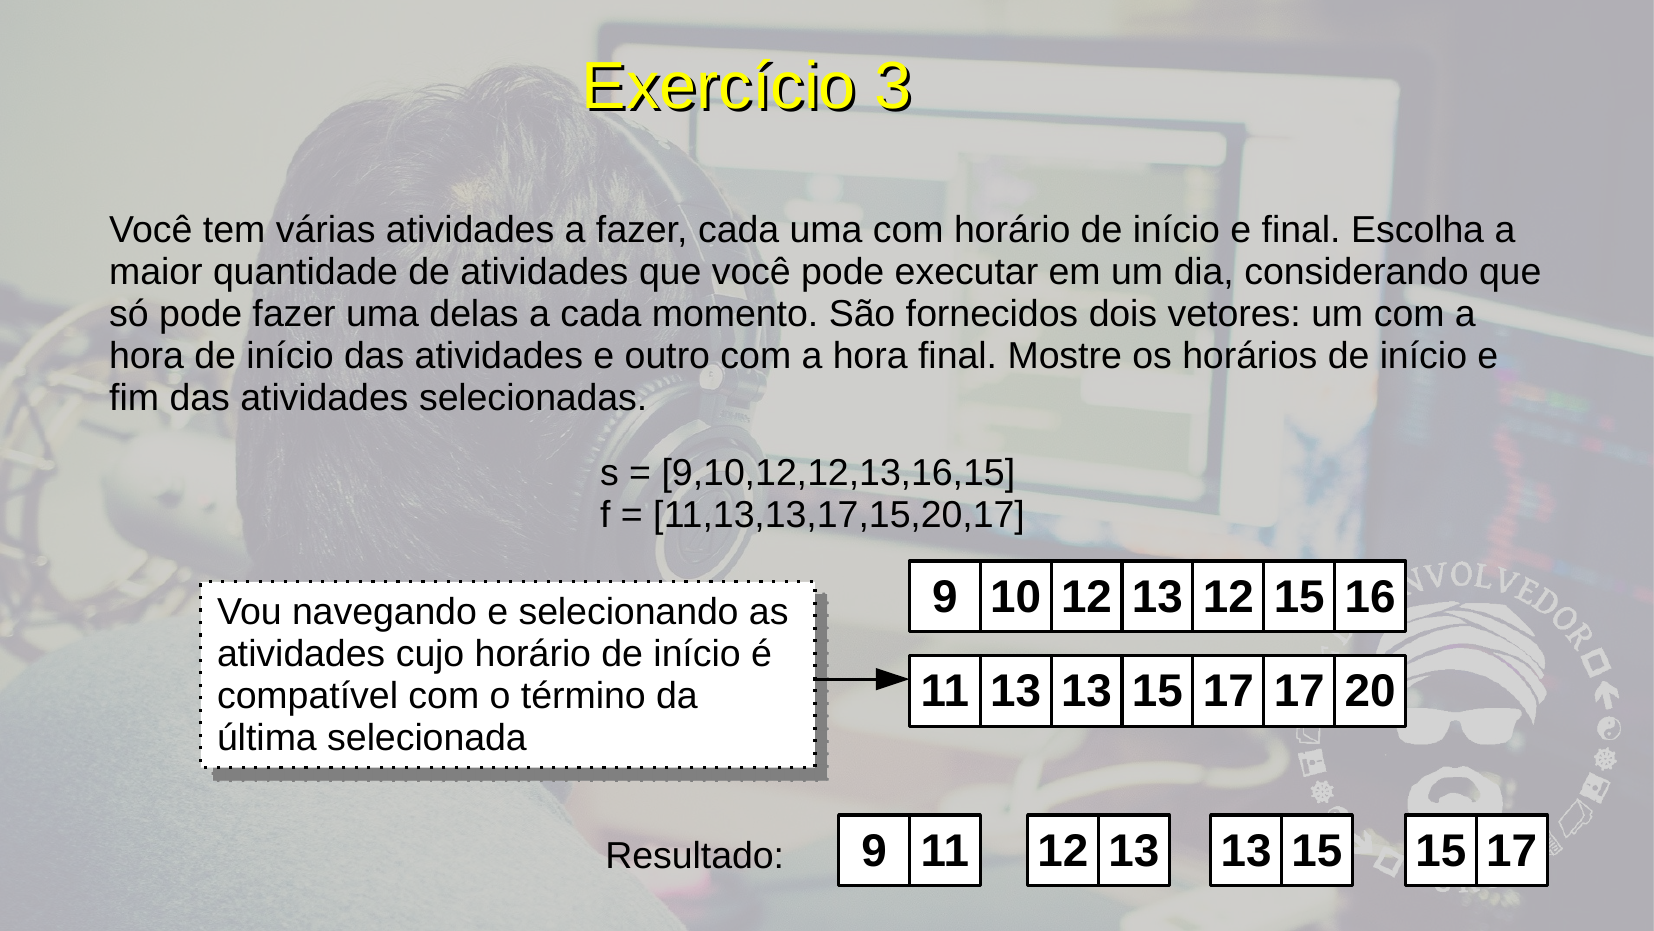

Exercício 3
Você tem várias atividades a fazer, cada uma com horário de início e final. Escolha a maior quantidade de atividades que você pode executar em um dia, considerando que só pode fazer uma delas a cada momento. São fornecidos dois vetores: um com a hora de início das atividades e outro com a hora final. Mostre os horários de início e fim das atividades selecionadas.
 s = [9,10,12,12,13,16,15]
 f = [11,13,13,17,15,20,17]
9
10
12
13
12
15
16
Vou navegando e selecionando as atividades cujo horário de início é compatível com o término da última selecionada
11
13
13
15
17
17
20
9
11
12
13
13
15
15
17
Resultado: